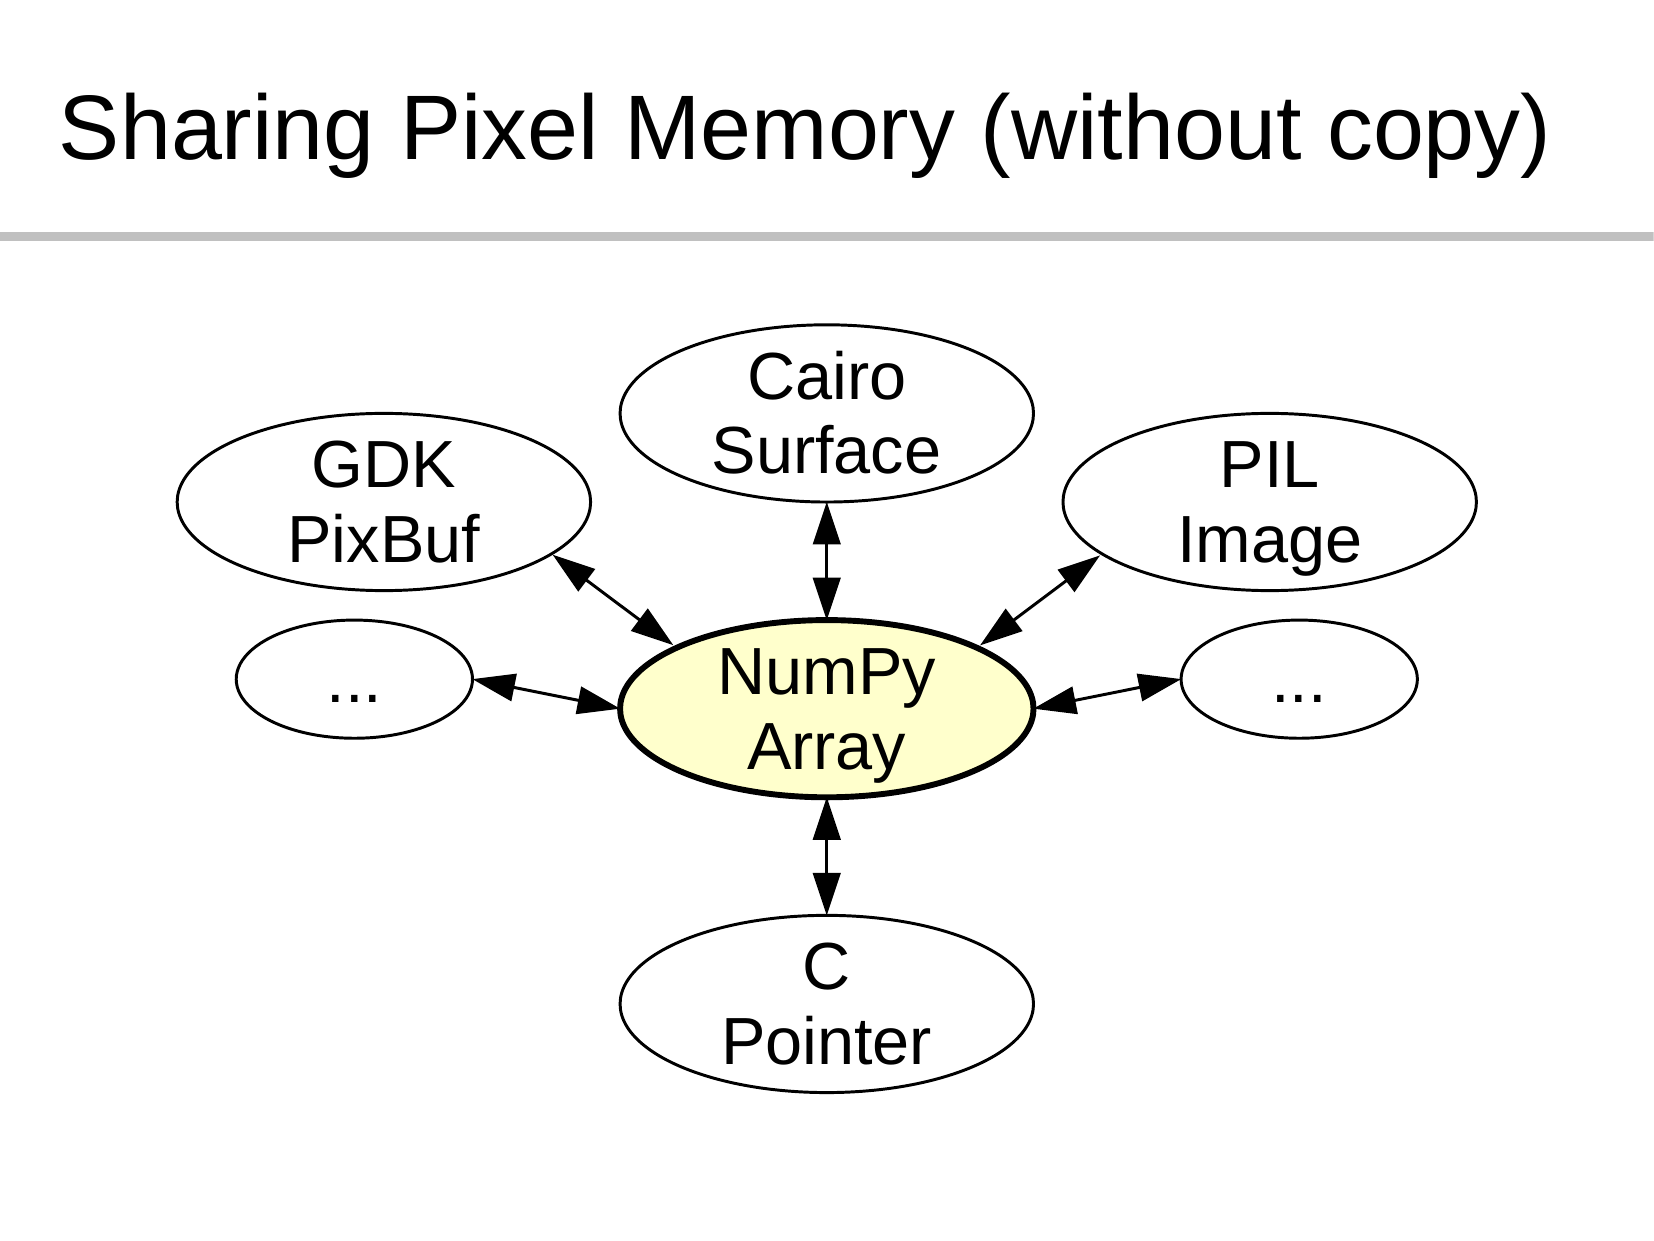

# Sharing Pixel Memory (without copy)
Cairo
Surface
GDK
PixBuf
PIL
Image
...
NumPy
Array
...
C
Pointer